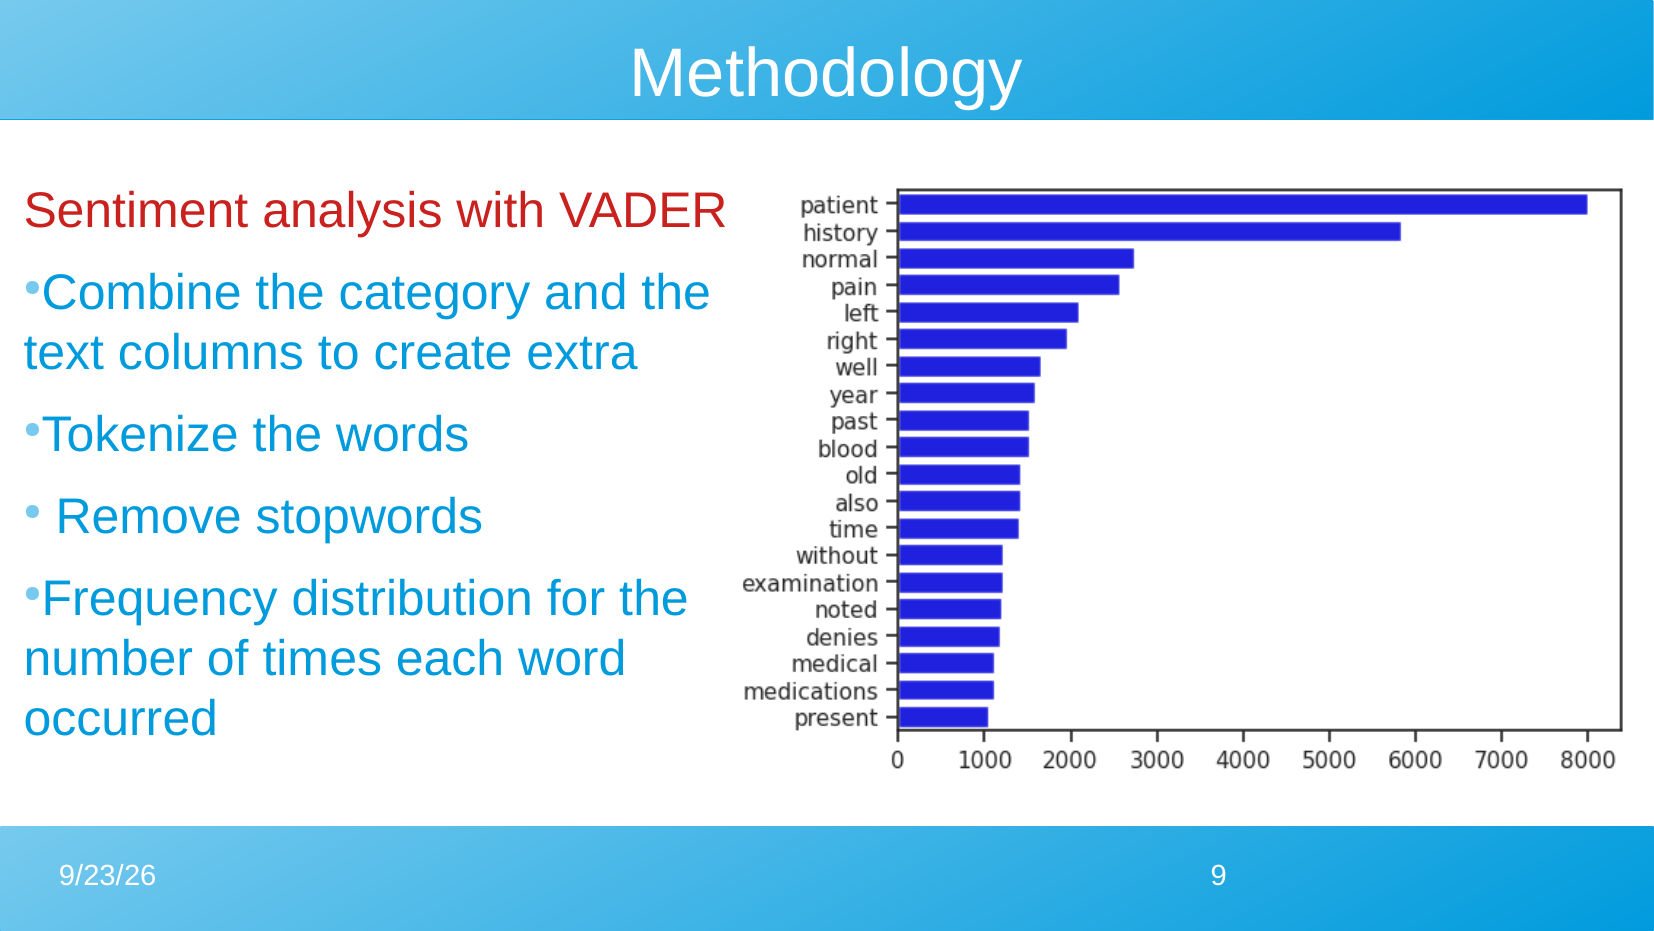

# Methodology
Sentiment analysis with VADER
Combine the category and the text columns to create extra
Tokenize the words
 Remove stopwords
Frequency distribution for the number of times each word occurred